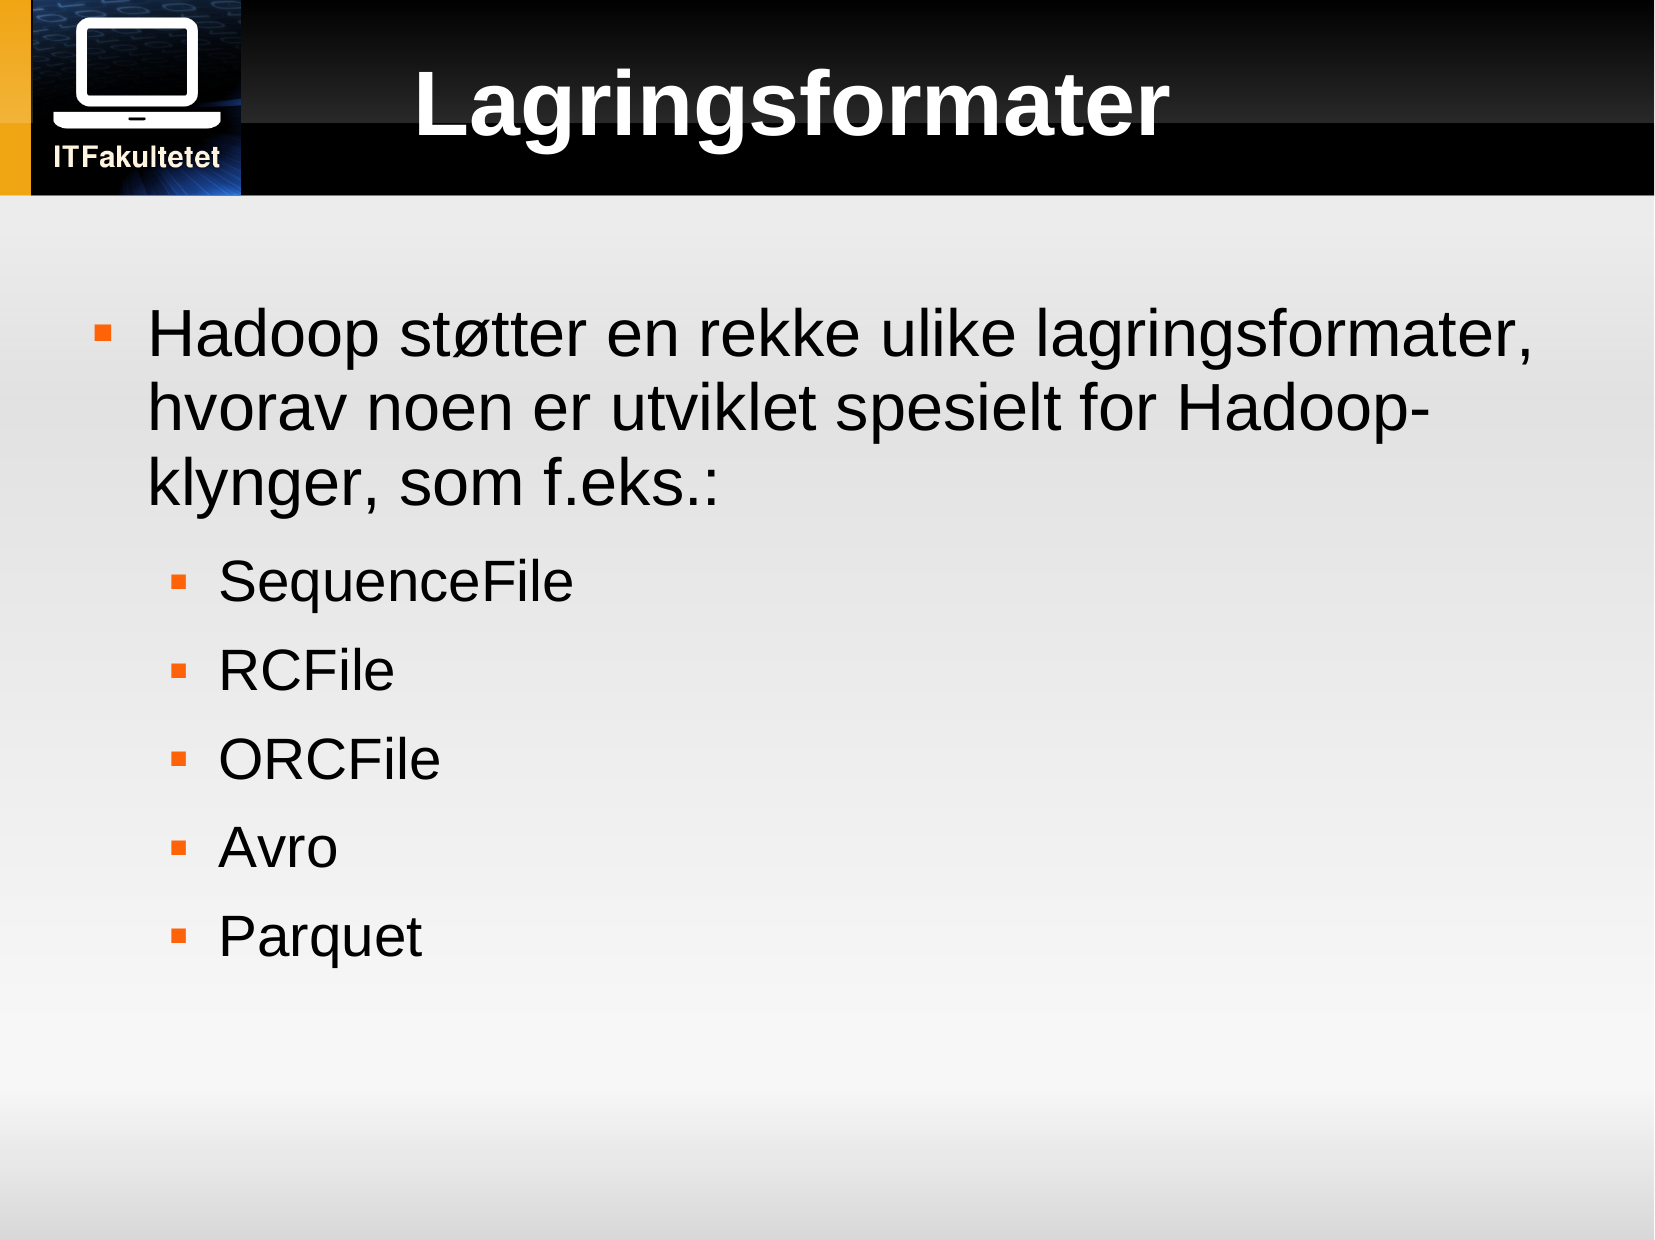

Lagringsformater
Hadoop støtter en rekke ulike lagringsformater,

hvorav noen er utviklet spesielt for Hadoop-
klynger, som f.eks.:
SequenceFile

RCFile

ORCFile

Avro

Parquet
